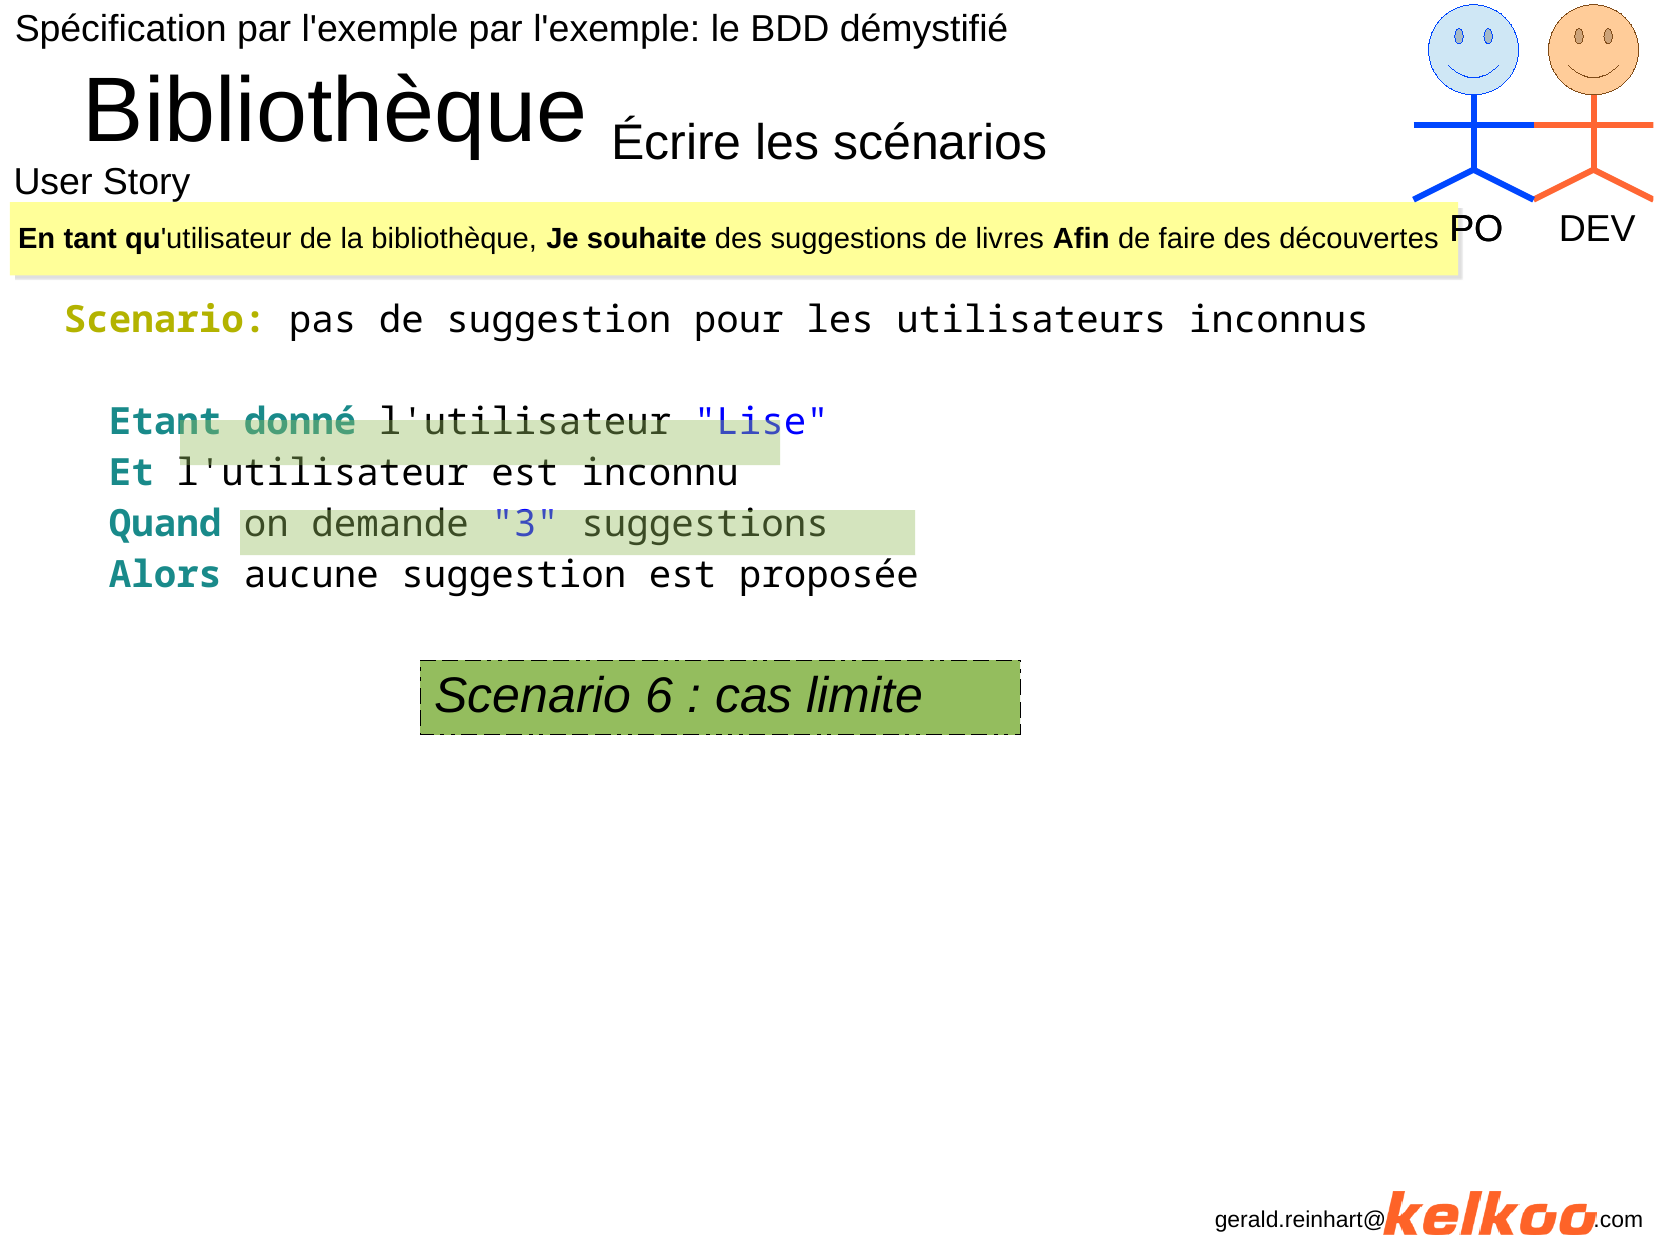

Spécification par l'exemple par l'exemple: le BDD démystifié
Bibliothèque
Écrire les scénarios
 PO
 PO
 DEV
User Story
 En tant qu'utilisateur de la bibliothèque, Je souhaite des suggestions de livres Afin de faire des découvertes
 Scenario: pas de suggestion pour les utilisateurs inconnus
 Etant donné l'utilisateur "Lise"
 Et l'utilisateur est inconnu
 Quand on demande "3" suggestions
 Alors aucune suggestion est proposée
Scenario 6 : cas limite
 gerald.reinhart@ .com